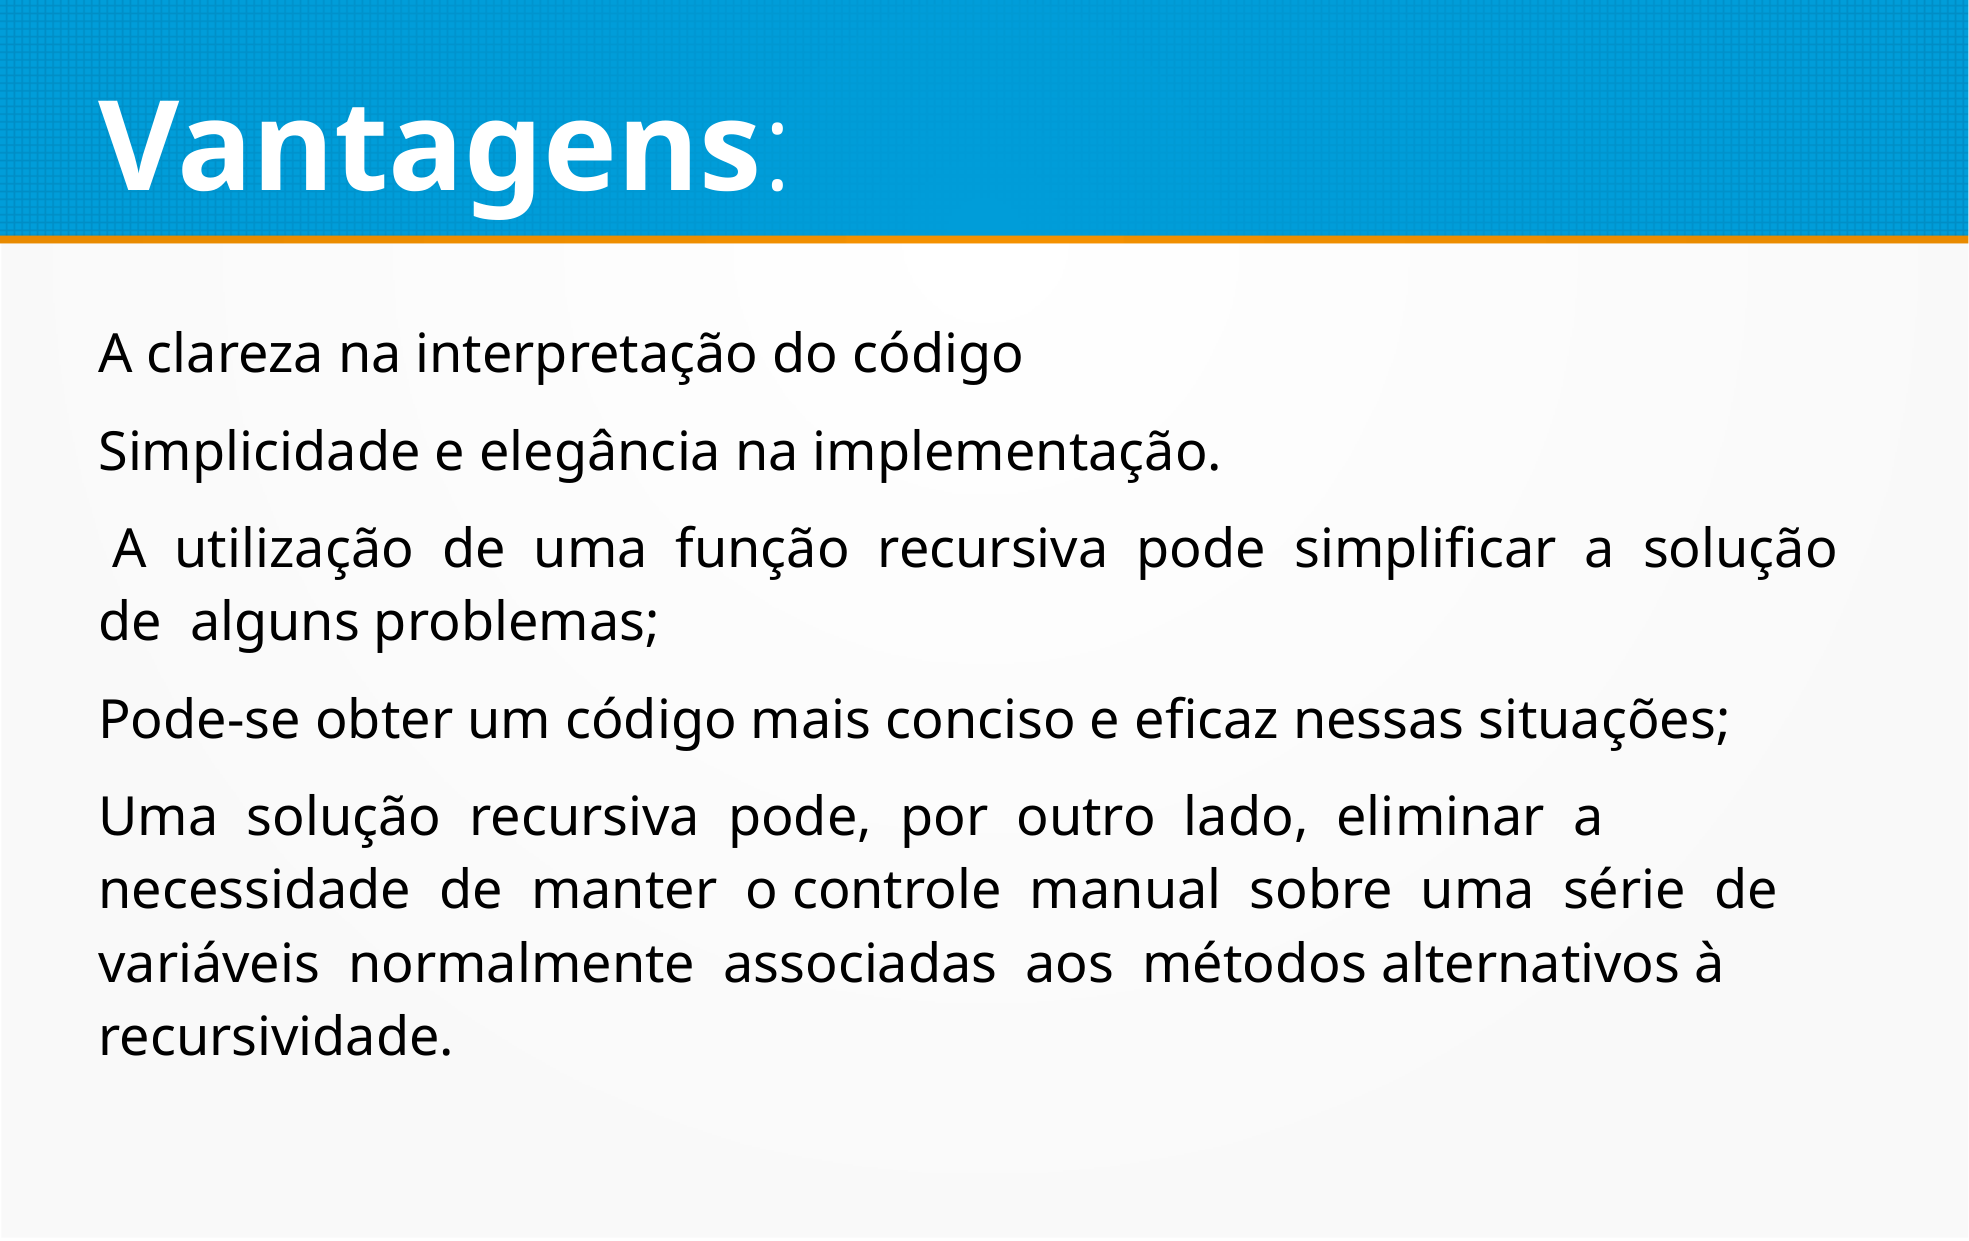

# Vantagens:
A clareza na interpretação do código
Simplicidade e elegância na implementação.
 A utilização de uma função recursiva pode simplificar a solução de alguns problemas;
Pode-se obter um código mais conciso e eficaz nessas situações;
Uma solução recursiva pode, por outro lado, eliminar a necessidade de manter o controle manual sobre uma série de variáveis normalmente associadas aos métodos alternativos à recursividade.